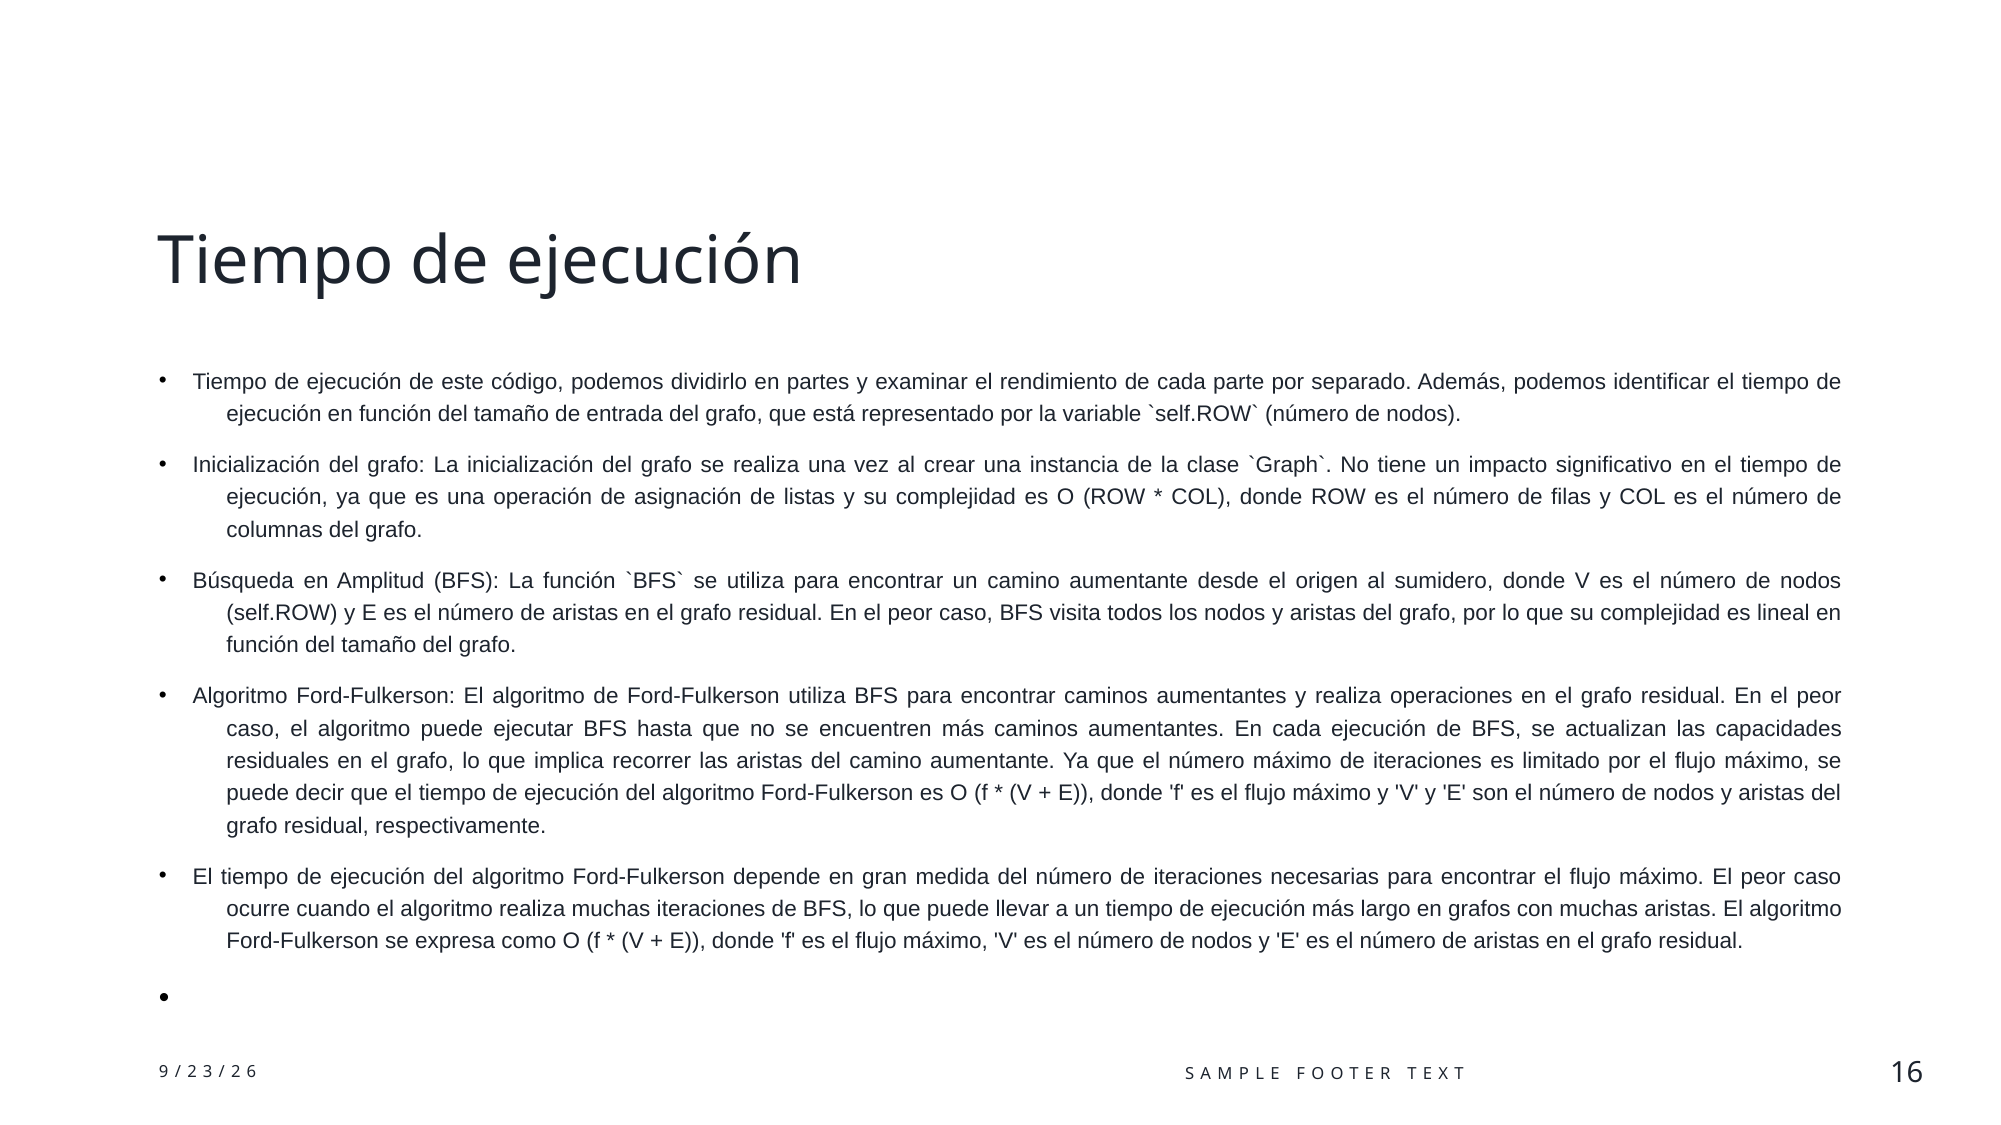

# Tiempo de ejecución
Tiempo de ejecución de este código, podemos dividirlo en partes y examinar el rendimiento de cada parte por separado. Además, podemos identificar el tiempo de ejecución en función del tamaño de entrada del grafo, que está representado por la variable `self.ROW` (número de nodos).
Inicialización del grafo: La inicialización del grafo se realiza una vez al crear una instancia de la clase `Graph`. No tiene un impacto significativo en el tiempo de ejecución, ya que es una operación de asignación de listas y su complejidad es O (ROW * COL), donde ROW es el número de filas y COL es el número de columnas del grafo.
Búsqueda en Amplitud (BFS): La función `BFS` se utiliza para encontrar un camino aumentante desde el origen al sumidero, donde V es el número de nodos (self.ROW) y E es el número de aristas en el grafo residual. En el peor caso, BFS visita todos los nodos y aristas del grafo, por lo que su complejidad es lineal en función del tamaño del grafo.
Algoritmo Ford-Fulkerson: El algoritmo de Ford-Fulkerson utiliza BFS para encontrar caminos aumentantes y realiza operaciones en el grafo residual. En el peor caso, el algoritmo puede ejecutar BFS hasta que no se encuentren más caminos aumentantes. En cada ejecución de BFS, se actualizan las capacidades residuales en el grafo, lo que implica recorrer las aristas del camino aumentante. Ya que el número máximo de iteraciones es limitado por el flujo máximo, se puede decir que el tiempo de ejecución del algoritmo Ford-Fulkerson es O (f * (V + E)), donde 'f' es el flujo máximo y 'V' y 'E' son el número de nodos y aristas del grafo residual, respectivamente.
El tiempo de ejecución del algoritmo Ford-Fulkerson depende en gran medida del número de iteraciones necesarias para encontrar el flujo máximo. El peor caso ocurre cuando el algoritmo realiza muchas iteraciones de BFS, lo que puede llevar a un tiempo de ejecución más largo en grafos con muchas aristas. El algoritmo Ford-Fulkerson se expresa como O (f * (V + E)), donde 'f' es el flujo máximo, 'V' es el número de nodos y 'E' es el número de aristas en el grafo residual.
Sample Footer Text